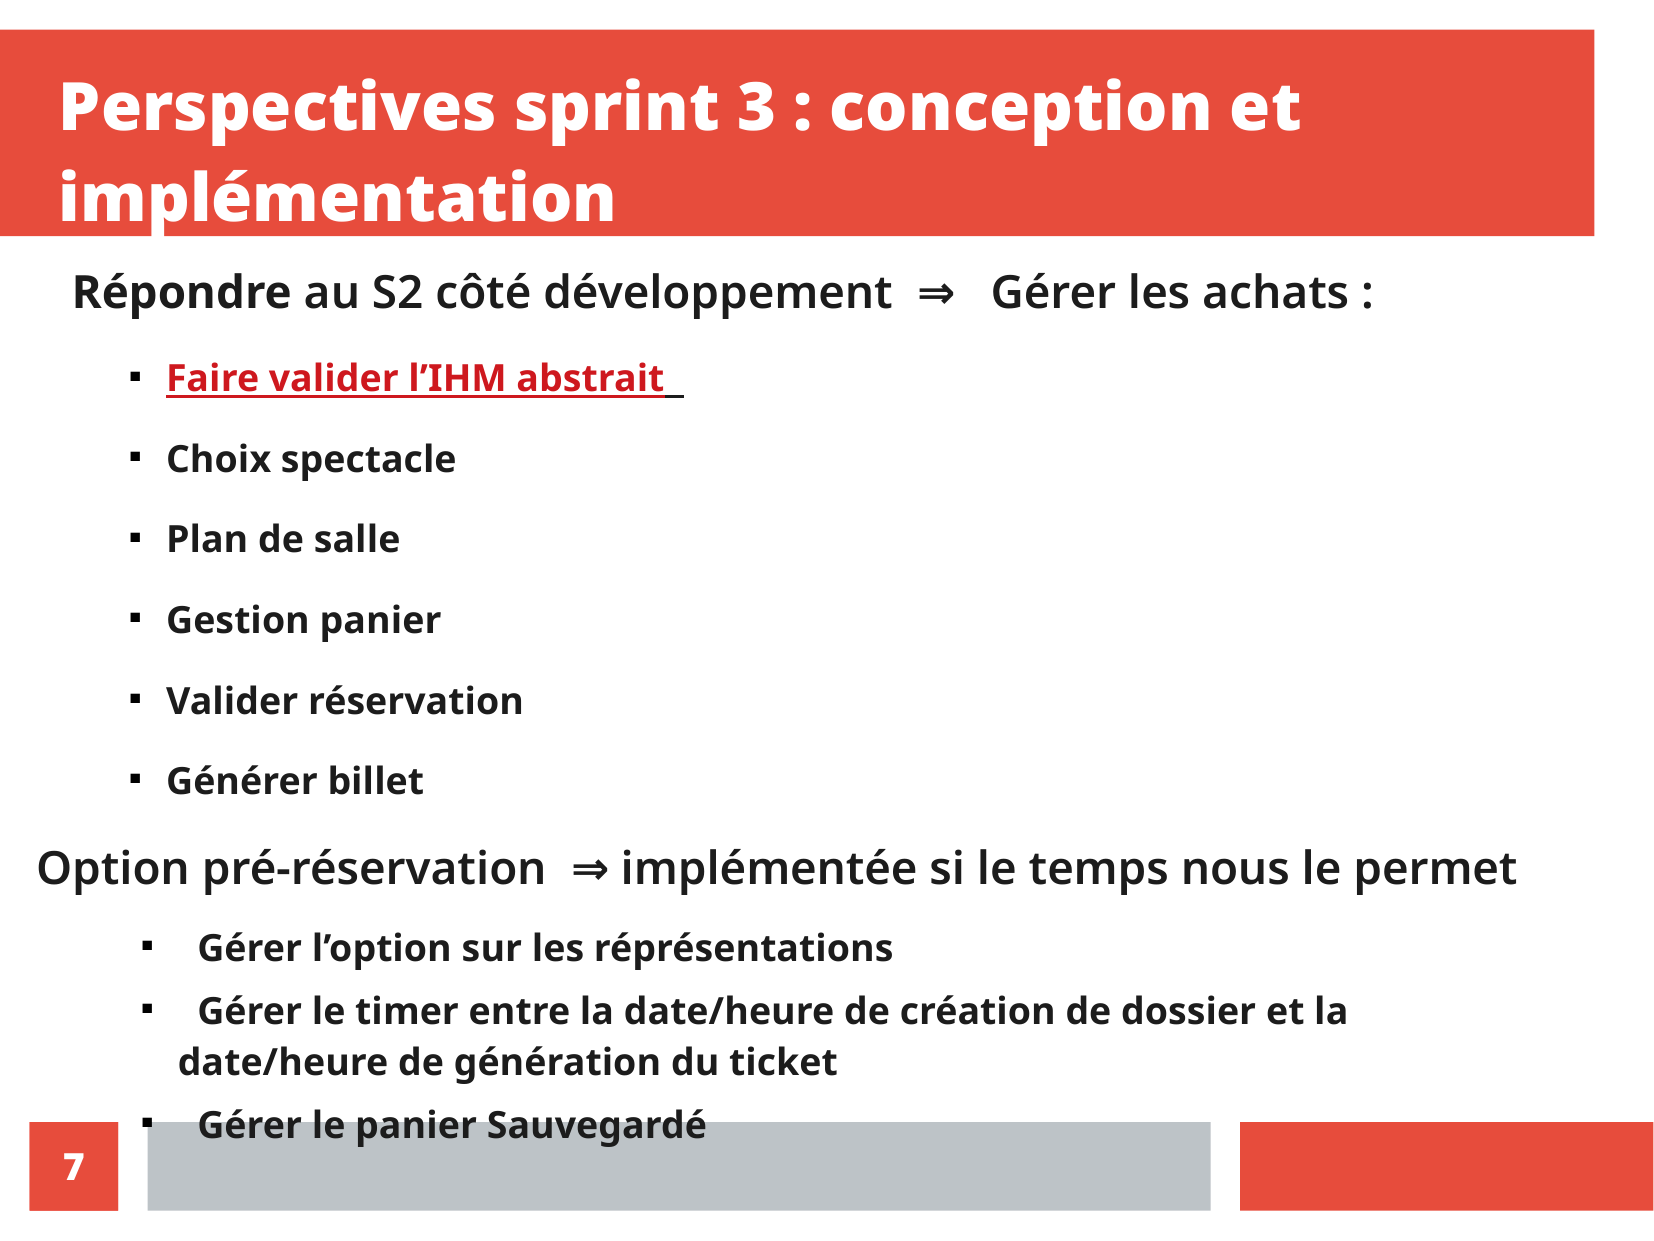

# Perspectives sprint 3 : conception et implémentation
Répondre au S2 côté développement ⇒ Gérer les achats :
Faire valider l’IHM abstrait
Choix spectacle
Plan de salle
Gestion panier
Valider réservation
Générer billet
Option pré-réservation  ⇒ implémentée si le temps nous le permet
 Gérer l’option sur les réprésentations
 Gérer le timer entre la date/heure de création de dossier et la date/heure de génération du ticket
 Gérer le panier Sauvegardé
7